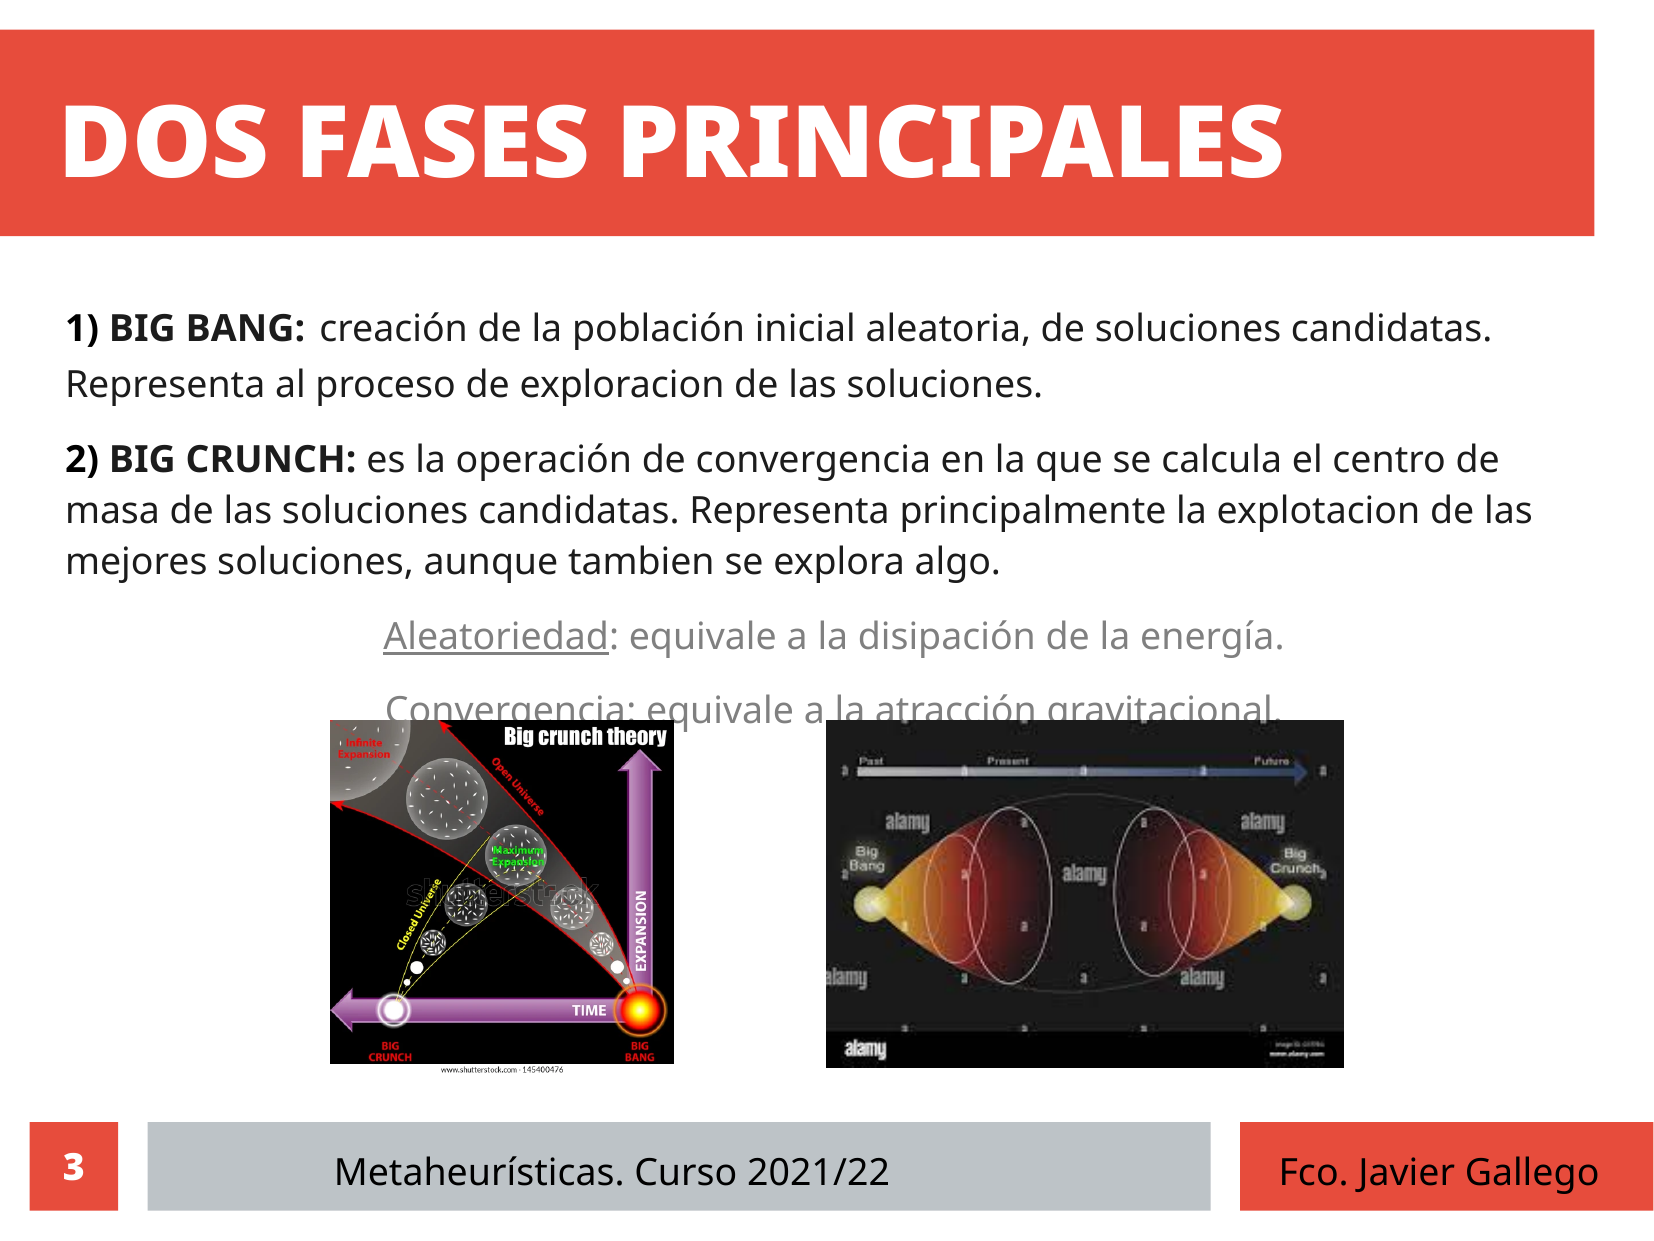

DOS FASES PRINCIPALES
# BIG BANG: creación de la población inicial aleatoria, de soluciones candidatas. Representa al proceso de exploracion de las soluciones.
 BIG CRUNCH: es la operación de convergencia en la que se calcula el centro de masa de las soluciones candidatas. Representa principalmente la explotacion de las mejores soluciones, aunque tambien se explora algo.
Aleatoriedad: equivale a la disipación de la energía.
Convergencia: equivale a la atracción gravitacional.
3
Metaheurísticas. Curso 2021/22
Fco. Javier Gallego